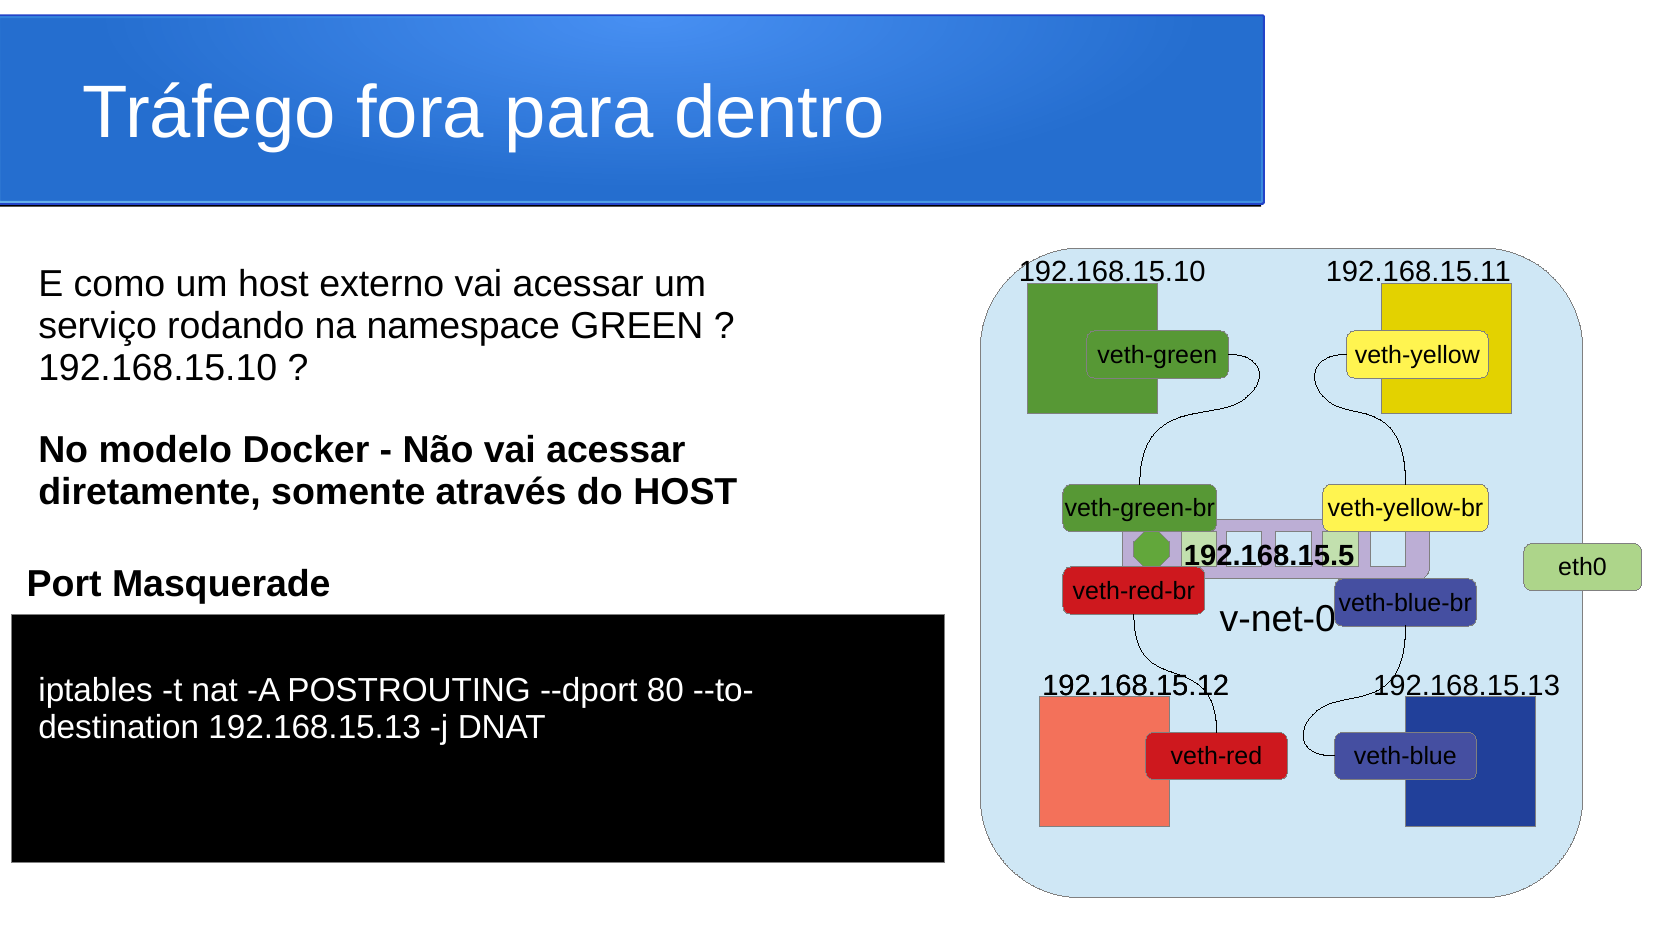

# Tráfego fora para dentro
192.168.15.10
192.168.15.11
E como um host externo vai acessar um serviço rodando na namespace GREEN ? 192.168.15.10 ?
veth-green
veth-yellow
No modelo Docker - Não vai acessar diretamente, somente através do HOST
veth-green-br
veth-yellow-br
192.168.15.5
eth0
Port Masquerade
veth-red-br
veth-blue-br
root@machine~ ip netns
green
yellow
v-net-0
iptables -t nat -A POSTROUTING --dport 80 --to-destination 192.168.15.13 -j DNAT
192.168.15.12
192.168.15.12
192.168.15.13
veth-red
veth-blue